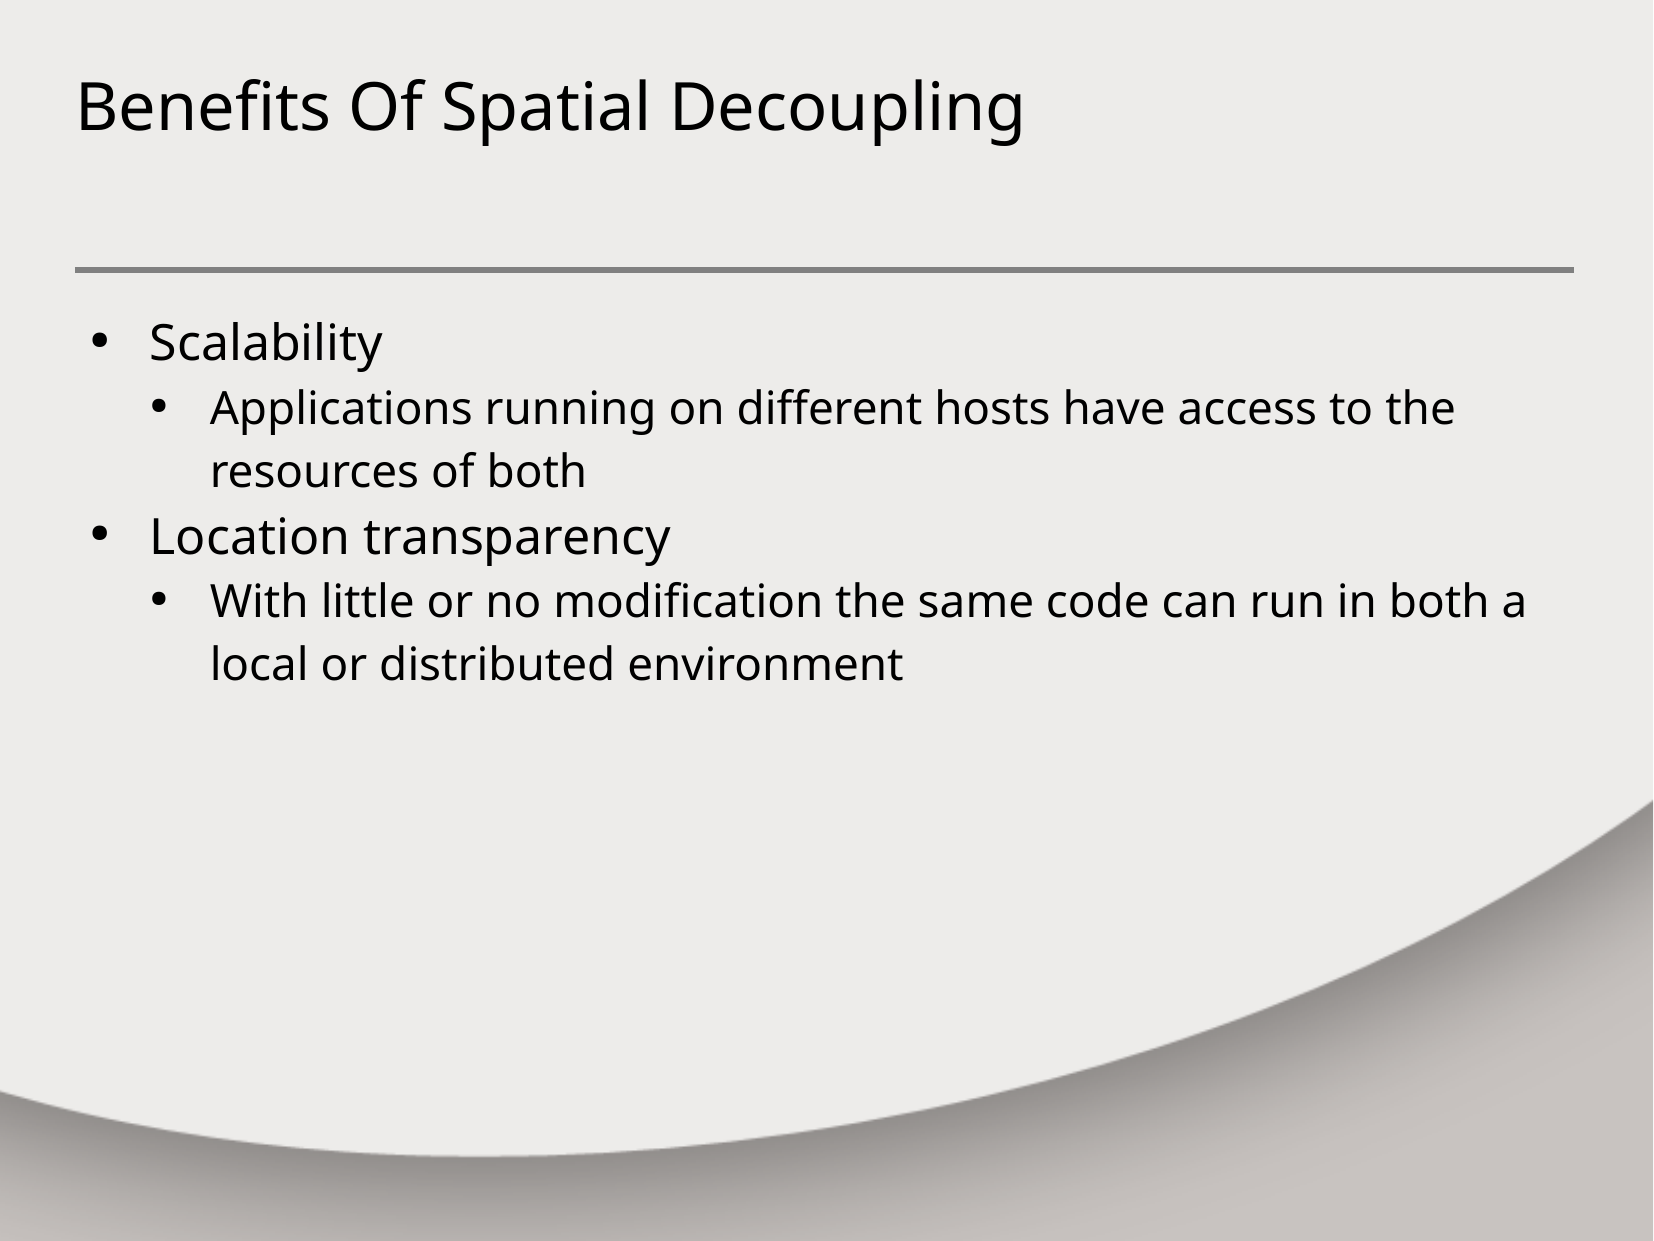

# Benefits Of Spatial Decoupling
Scalability
Applications running on different hosts have access to the resources of both
Location transparency
With little or no modification the same code can run in both a local or distributed environment